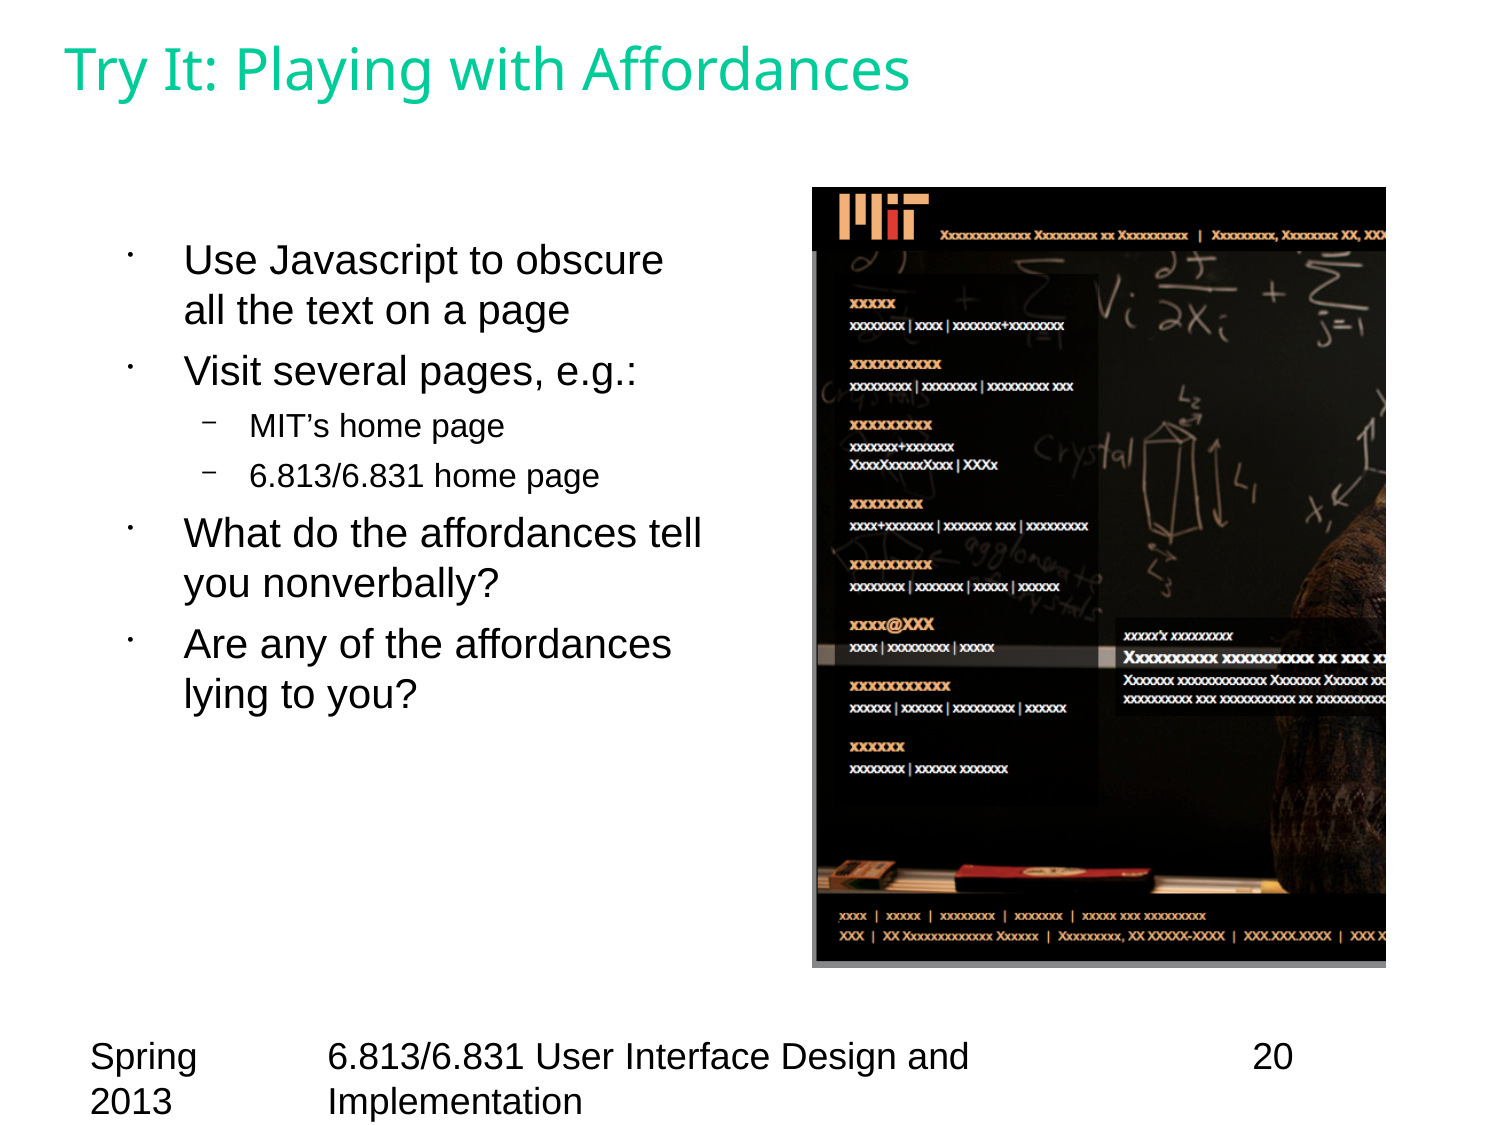

# Try It: Playing with Affordances
Use Javascript to obscure
all the text on a page
Visit several pages, e.g.:
MIT’s home page
6.813/6.831 home page
What do the affordances tell
you nonverbally?
Are any of the affordances
lying to you?
Spring 2013
6.813/6.831 User Interface Design and Implementation